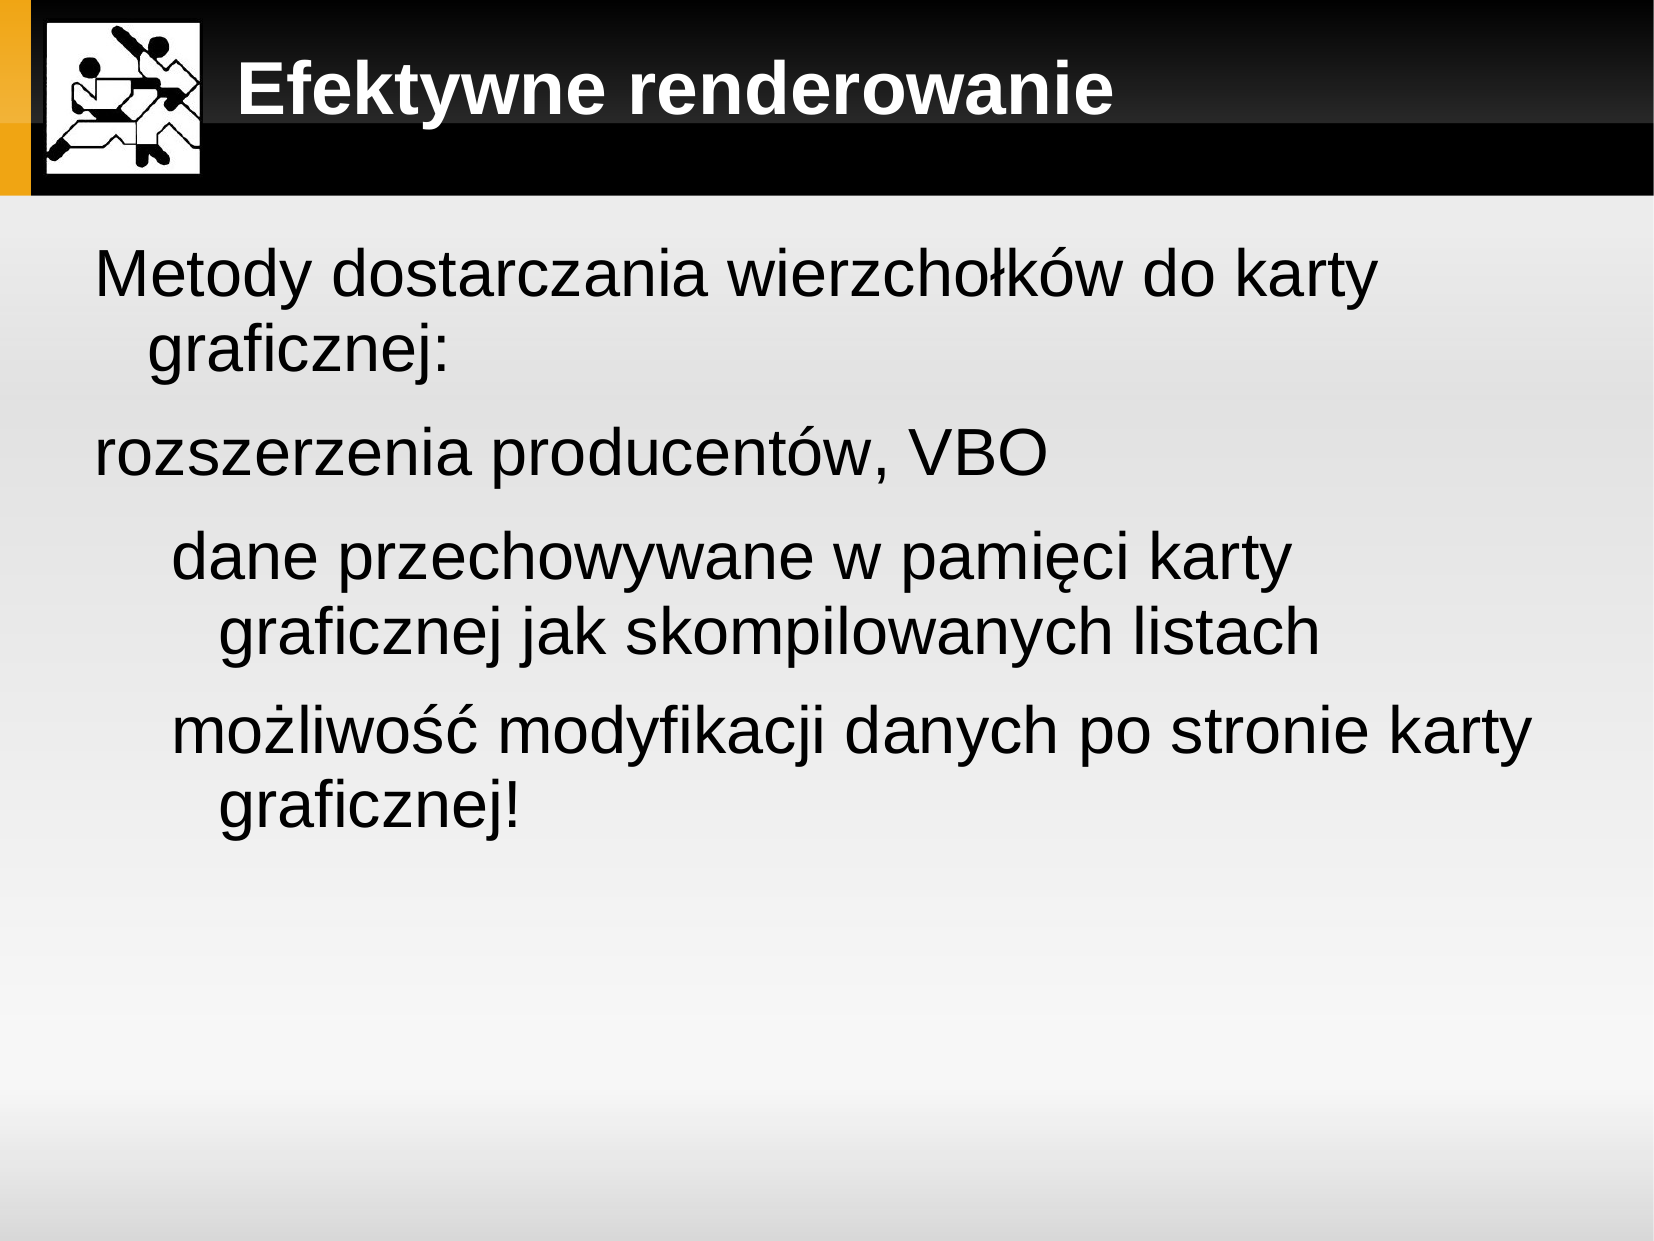

# Efektywne renderowanie
Metody dostarczania wierzchołków do karty graficznej:
rozszerzenia producentów, VBO
dane przechowywane w pamięci karty graficznej jak skompilowanych listach
możliwość modyfikacji danych po stronie karty graficznej!